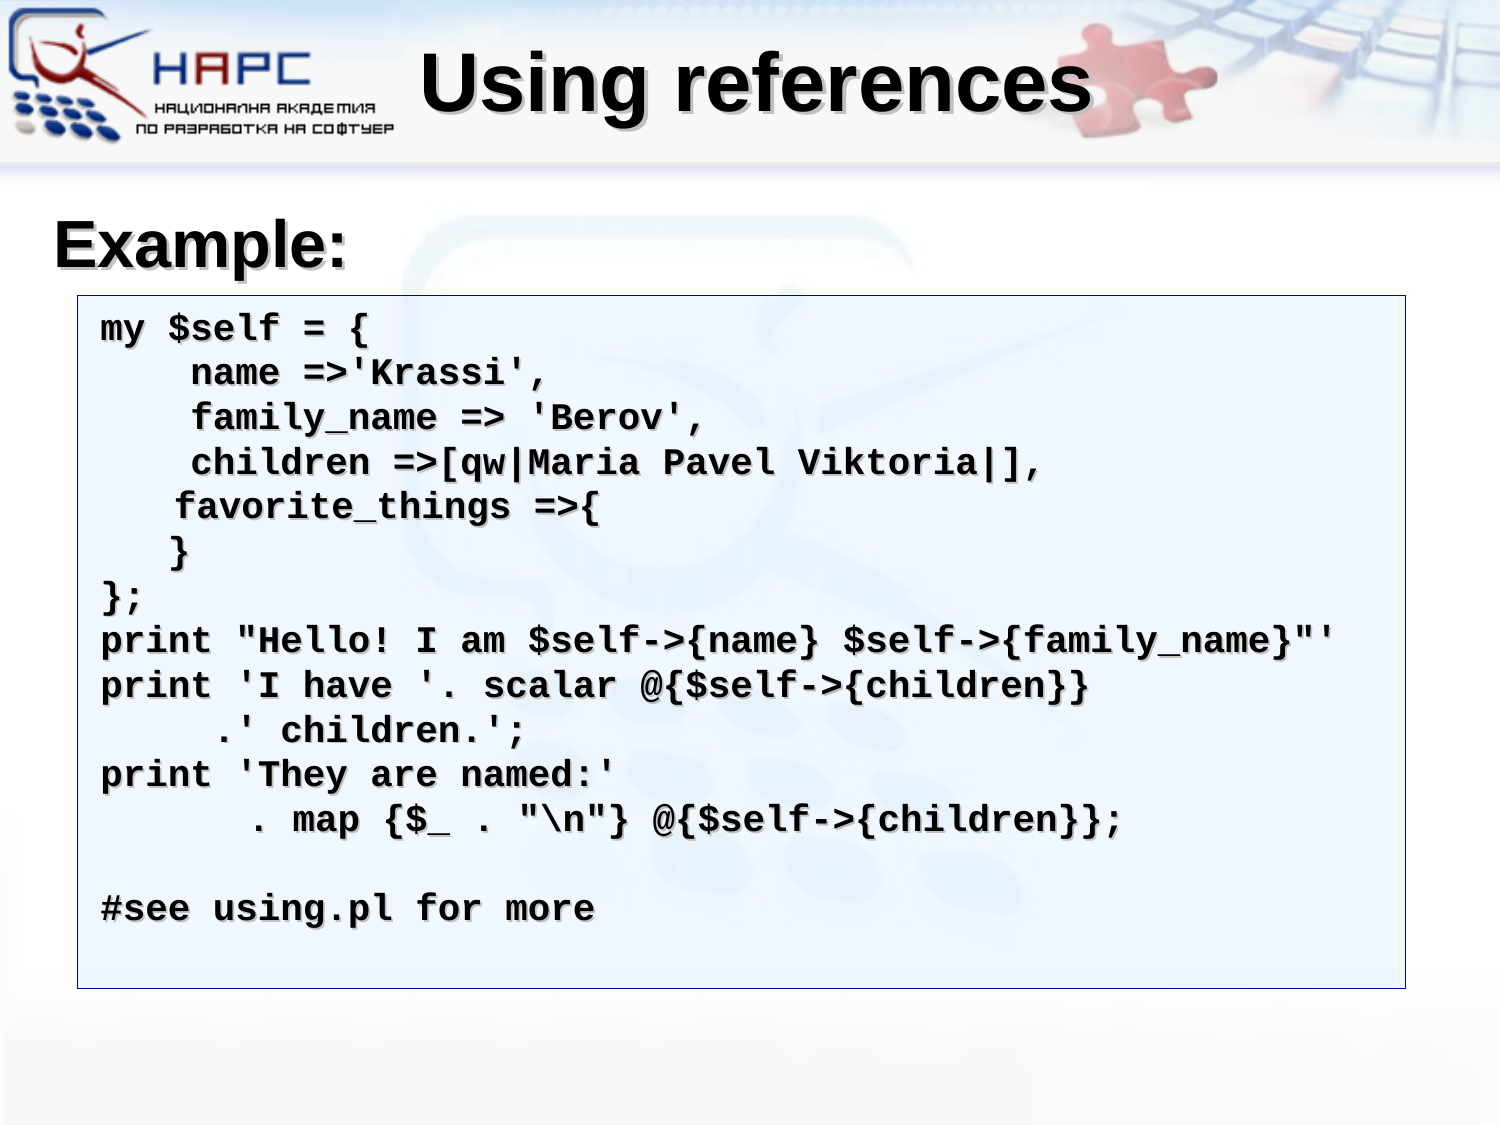

# Using references
Example:
my $self = {
 name =>'Krassi',
 family_name => 'Berov',
 children =>[qw|Maria Pavel Viktoria|],
	favorite_things =>{
 }
};
print "Hello! I am $self->{name} $self->{family_name}"'
print 'I have '. scalar @{$self->{children}}
 .' children.';
print 'They are named:'
		. map {$_ . "\n"} @{$self->{children}};
#see using.pl for more